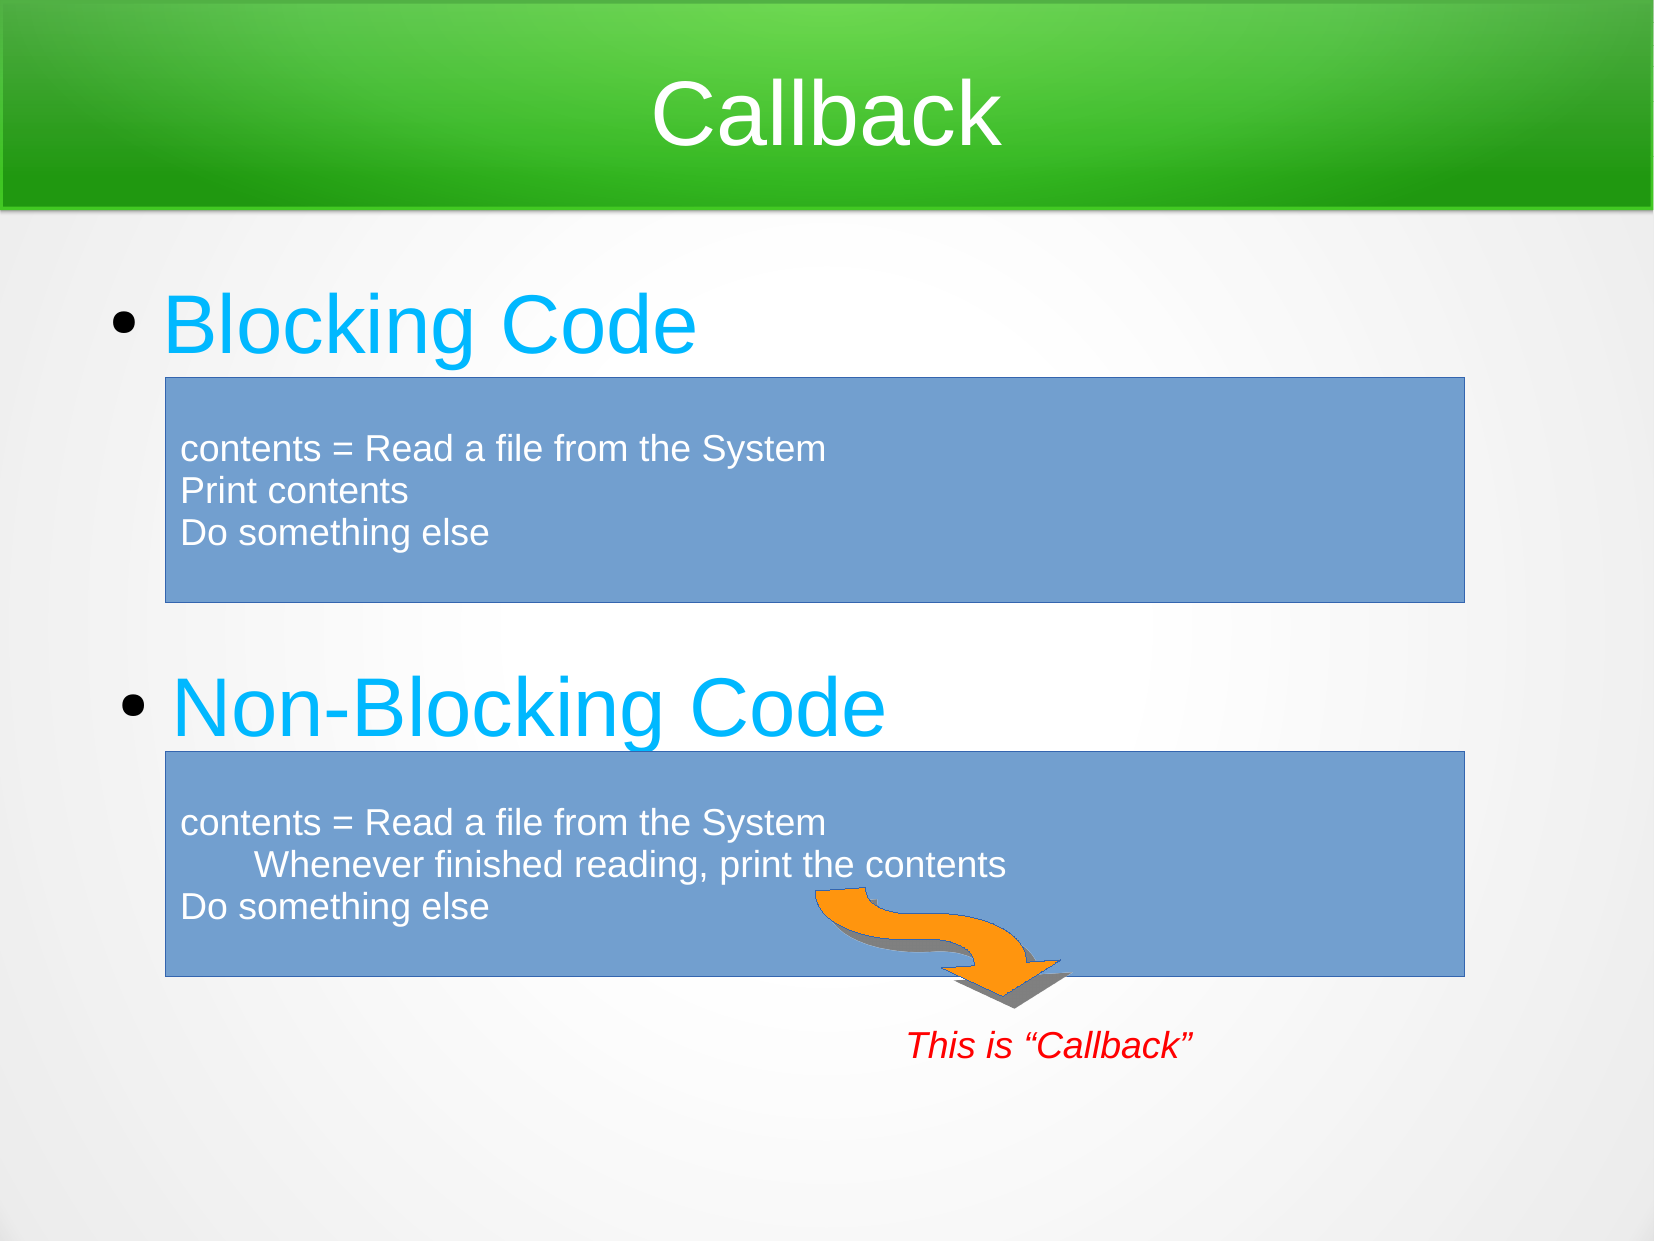

# Callback
 Blocking Code
contents = Read a file from the System
Print contents
Do something else
 Non-Blocking Code
contents = Read a file from the System
	Whenever finished reading, print the contents
Do something else
This is “Callback”